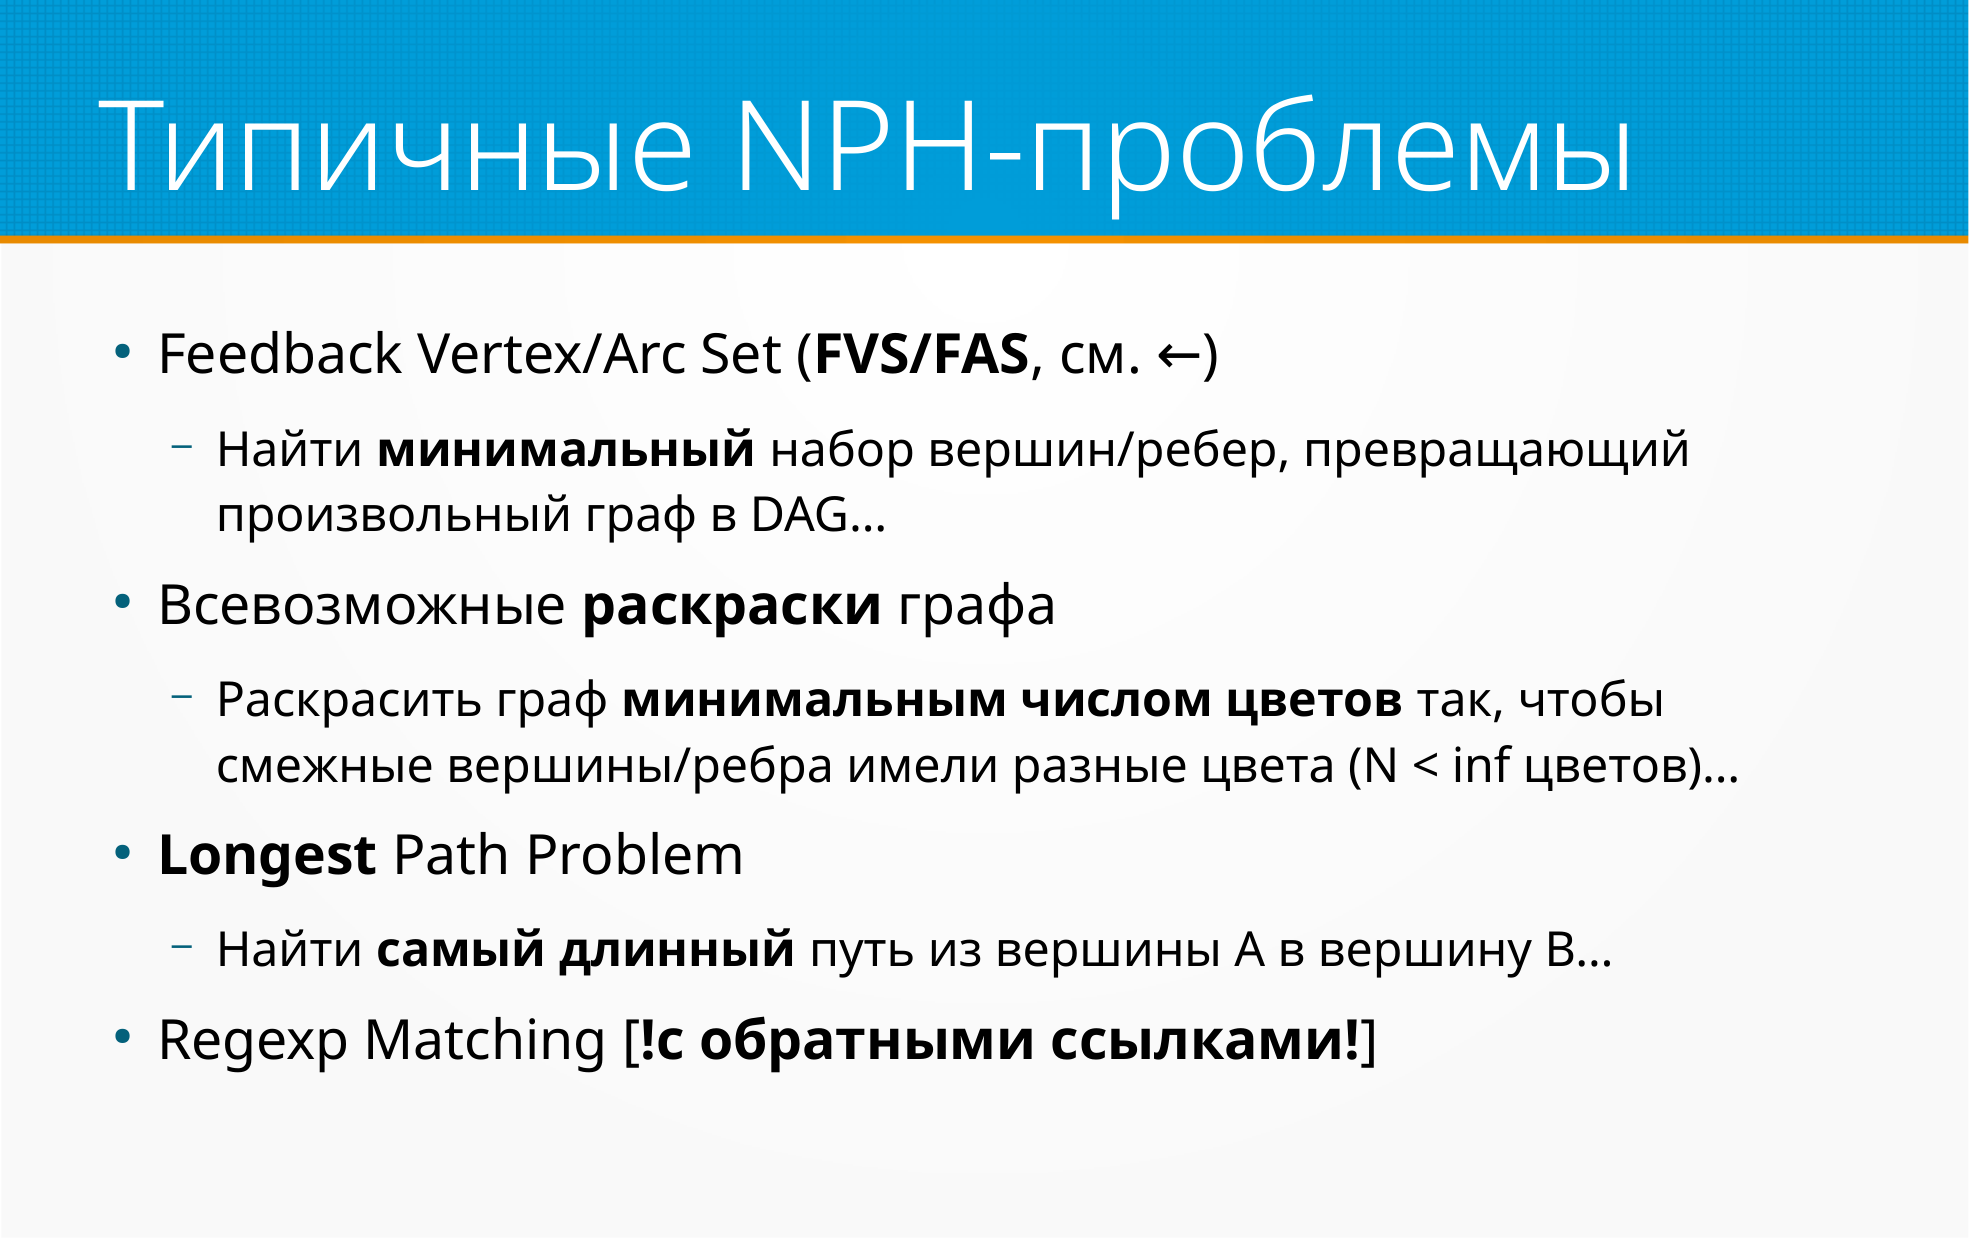

# Типичные NPH-проблемы
Feedback Vertex/Arc Set (FVS/FAS, см. ←)
Найти минимальный набор вершин/ребер, превращающий произвольный граф в DAG…
Всевозможные раскраски графа
Раскрасить граф минимальным числом цветов так, чтобы смежные вершины/ребра имели разные цвета (N < inf цветов)…
Longest Path Problem
Найти самый длинный путь из вершины A в вершину B…
Regexp Matching [!с обратными ссылками!]